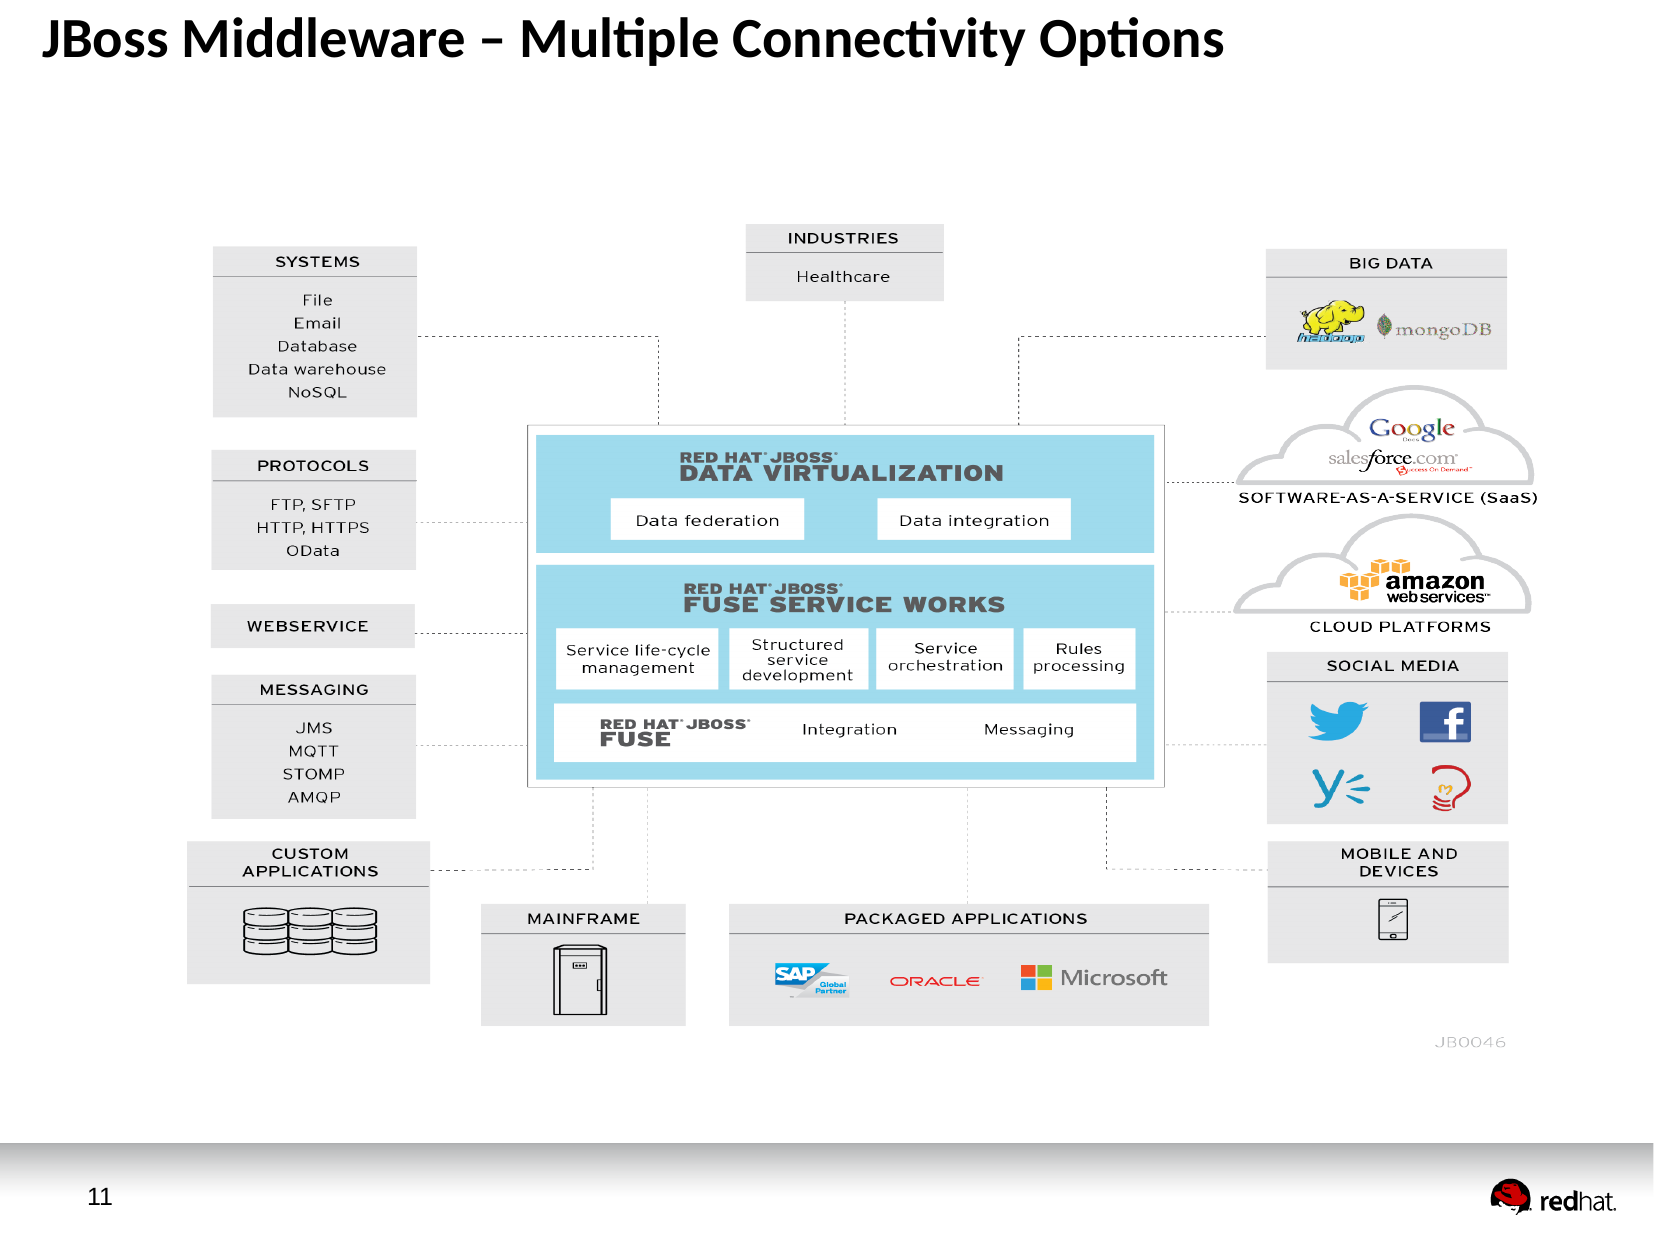

# JBoss Middleware – Multiple Connectivity Options